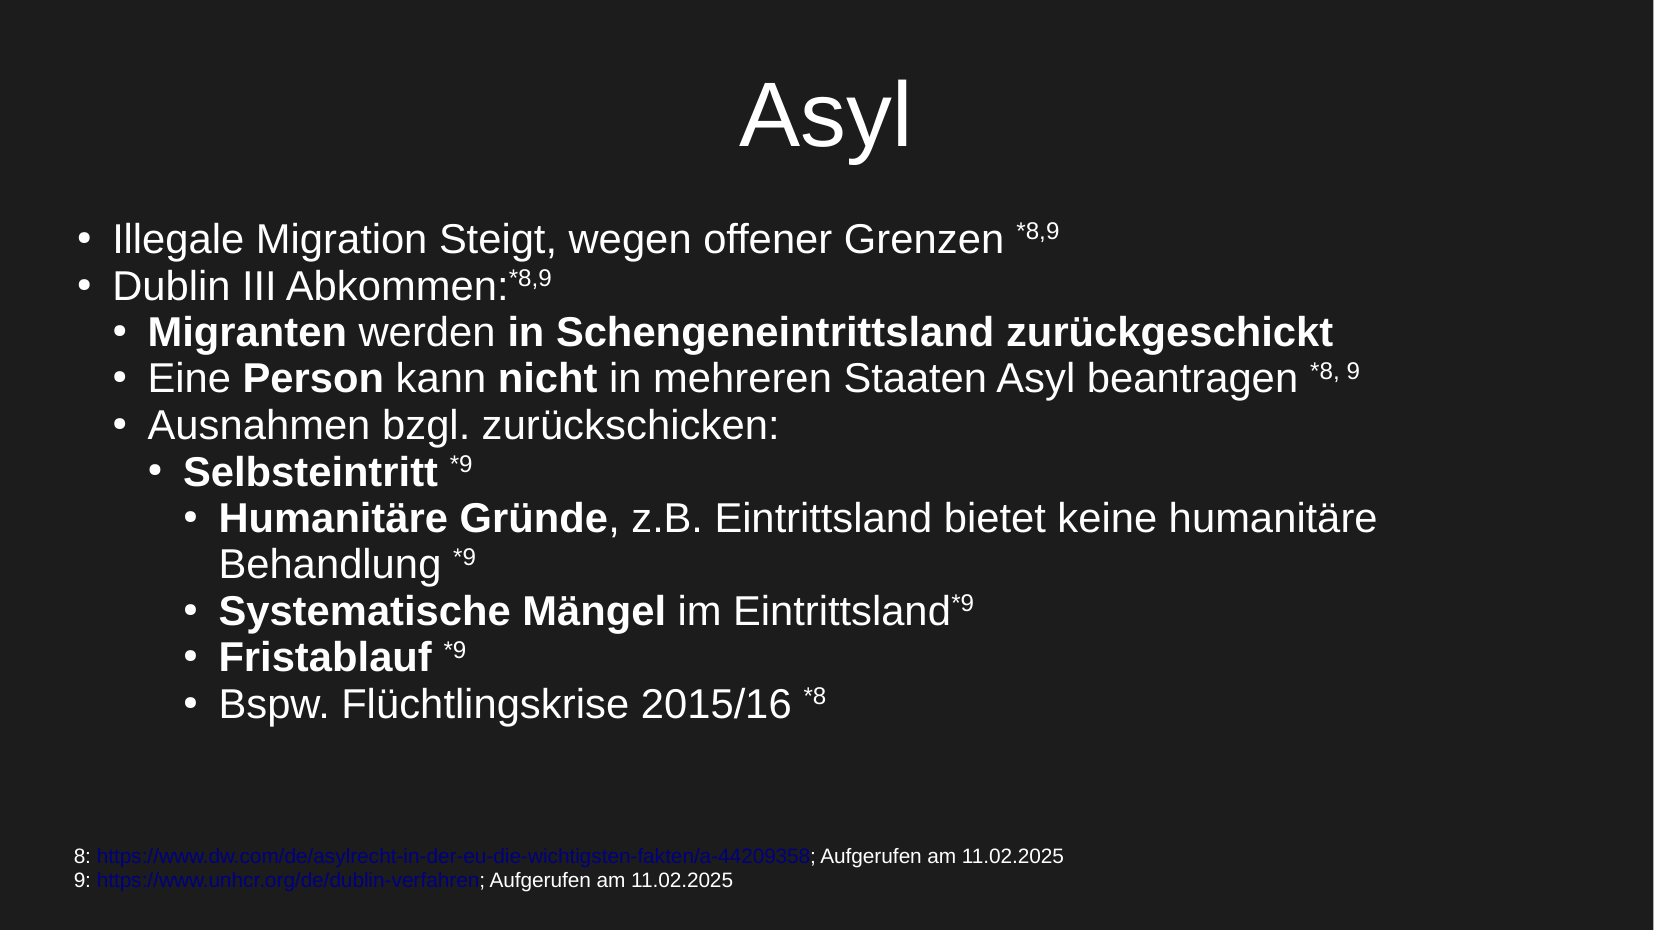

# Asyl
Illegale Migration Steigt, wegen offener Grenzen *8,9
Dublin III Abkommen:*8,9
Migranten werden in Schengeneintrittsland zurückgeschickt
Eine Person kann nicht in mehreren Staaten Asyl beantragen *8, 9
Ausnahmen bzgl. zurückschicken:
Selbsteintritt *9
Humanitäre Gründe, z.B. Eintrittsland bietet keine humanitäre Behandlung *9
Systematische Mängel im Eintrittsland*9
Fristablauf *9
Bspw. Flüchtlingskrise 2015/16 *8
8: https://www.dw.com/de/asylrecht-in-der-eu-die-wichtigsten-fakten/a-44209358; Aufgerufen am 11.02.2025
9: https://www.unhcr.org/de/dublin-verfahren; Aufgerufen am 11.02.2025